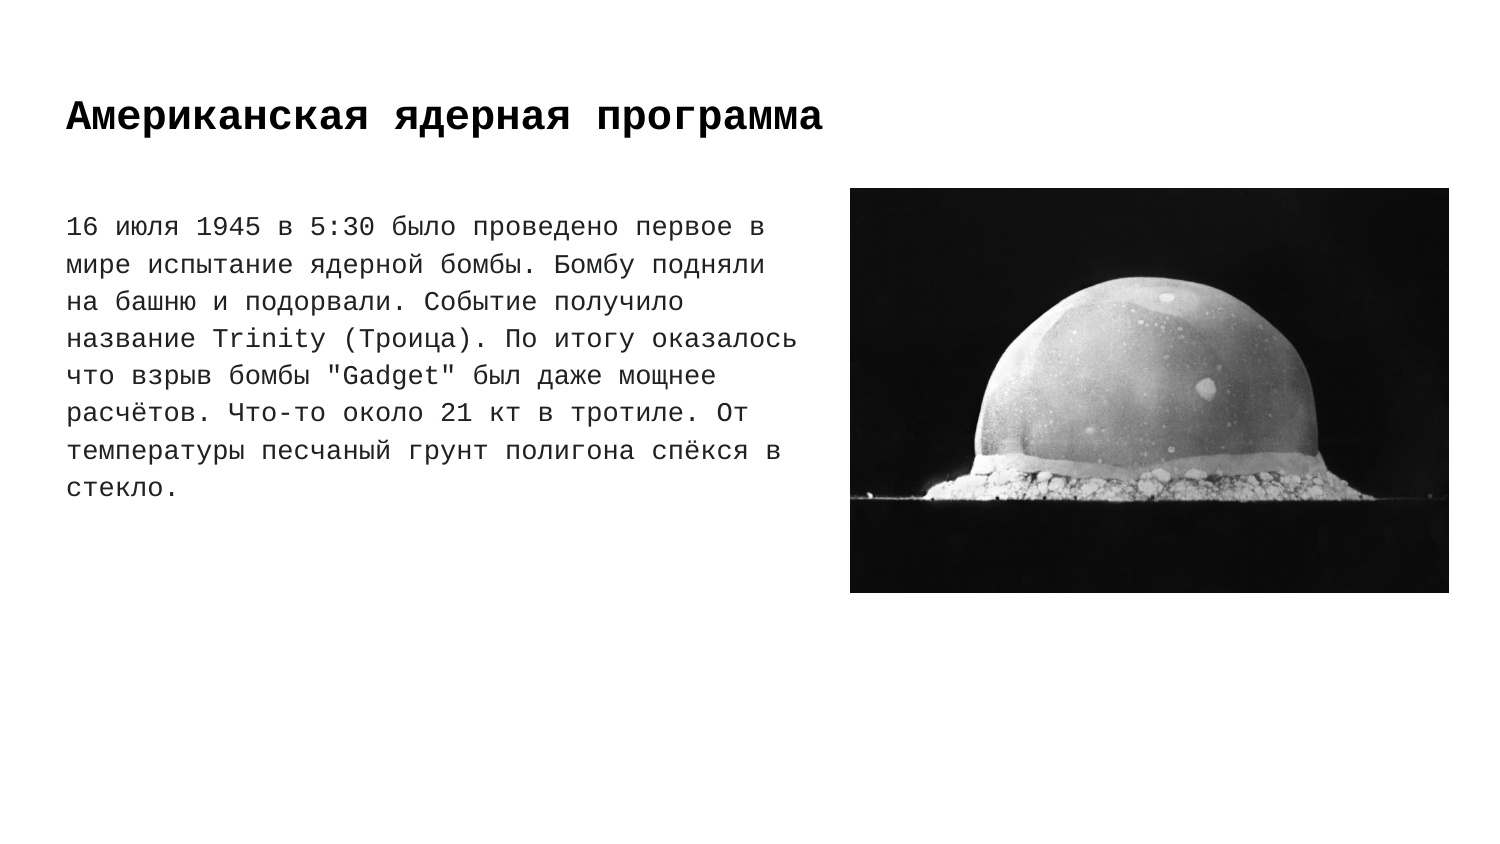

# Американская ядерная программа
16 июля 1945 в 5:30 было проведено первое в мире испытание ядерной бомбы. Бомбу подняли на башню и подорвали. Событие получило название Trinity (Троица). По итогу оказалось что взрыв бомбы "Gadget" был даже мощнее расчётов. Что-то около 21 кт в тротиле. От температуры песчаный грунт полигона спёкся в стекло.